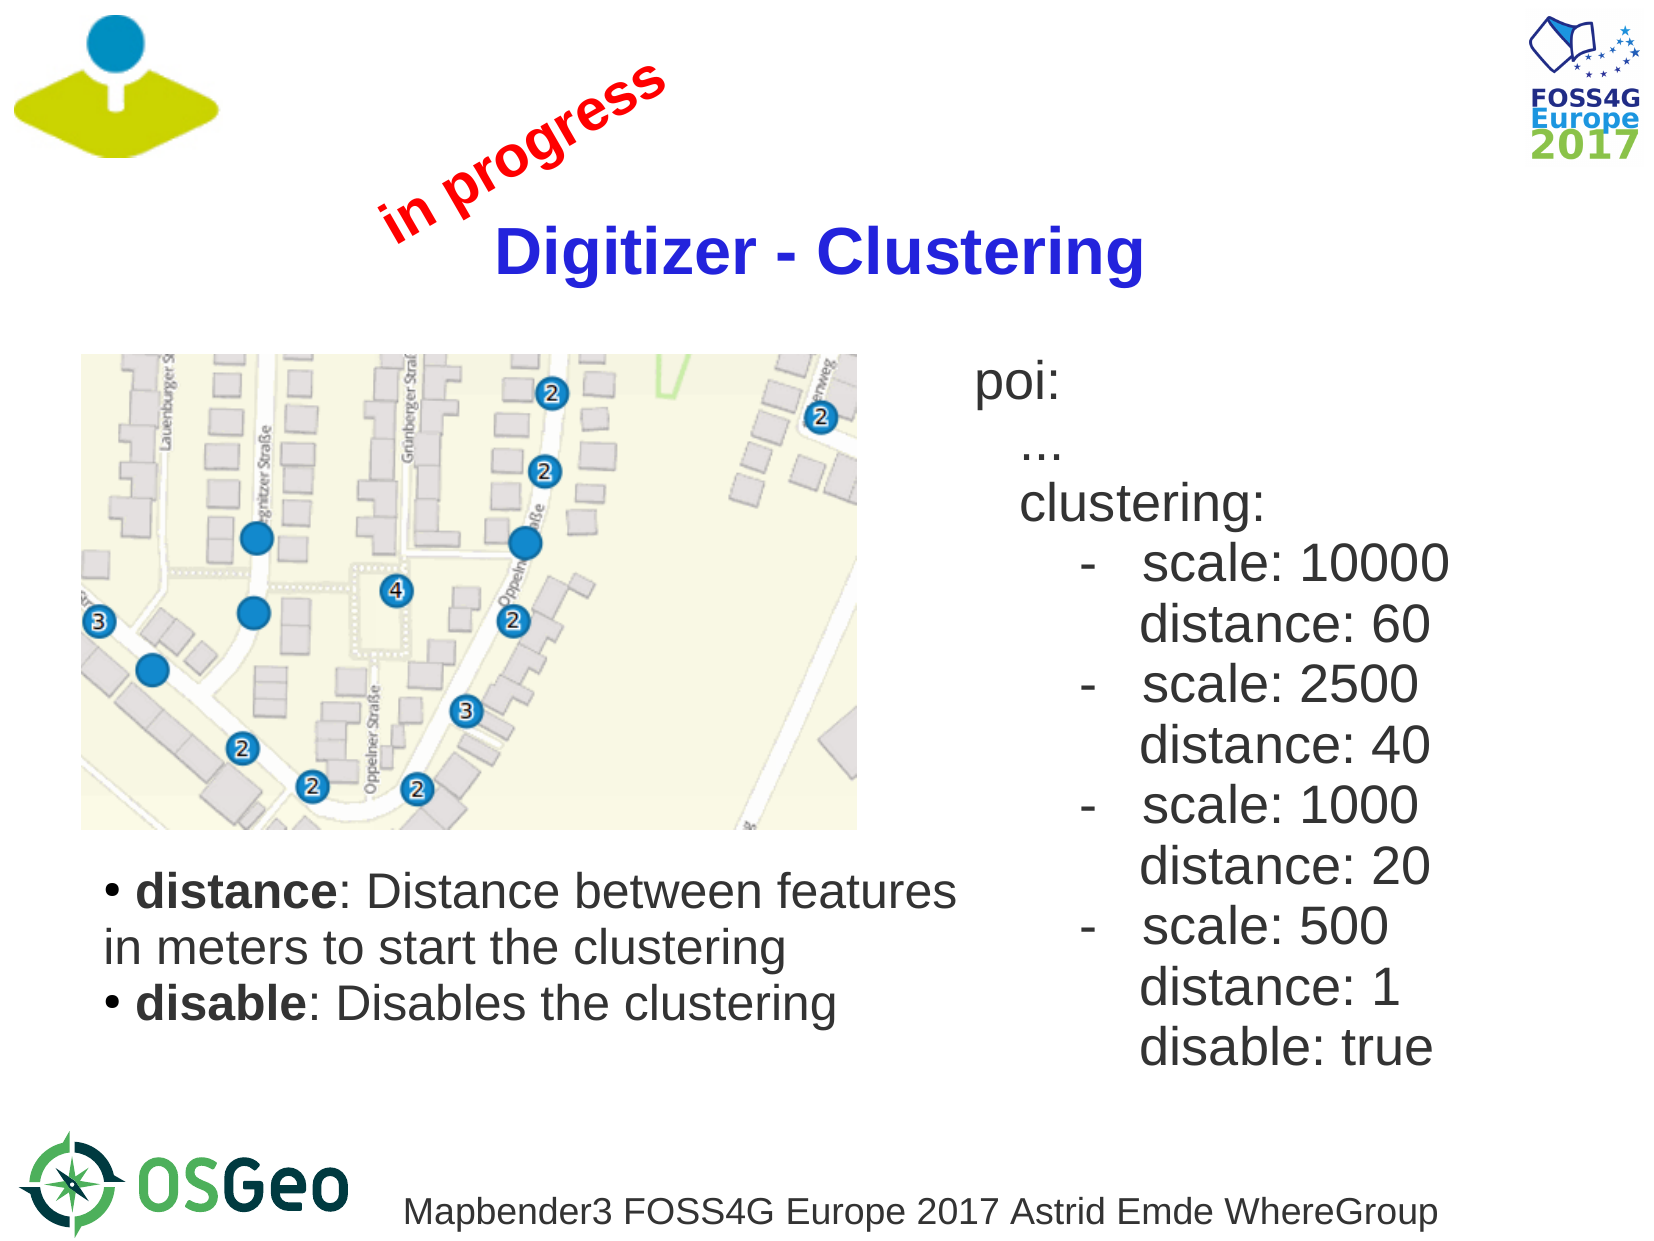

in progress
# Digitizer - Clustering
 poi:
 ...
 clustering:
 - scale: 10000
 distance: 60
 - scale: 2500
 distance: 40
 - scale: 1000
 distance: 20
 - scale: 500
 distance: 1
 disable: true
 distance: Distance between features in meters to start the clustering
 disable: Disables the clustering